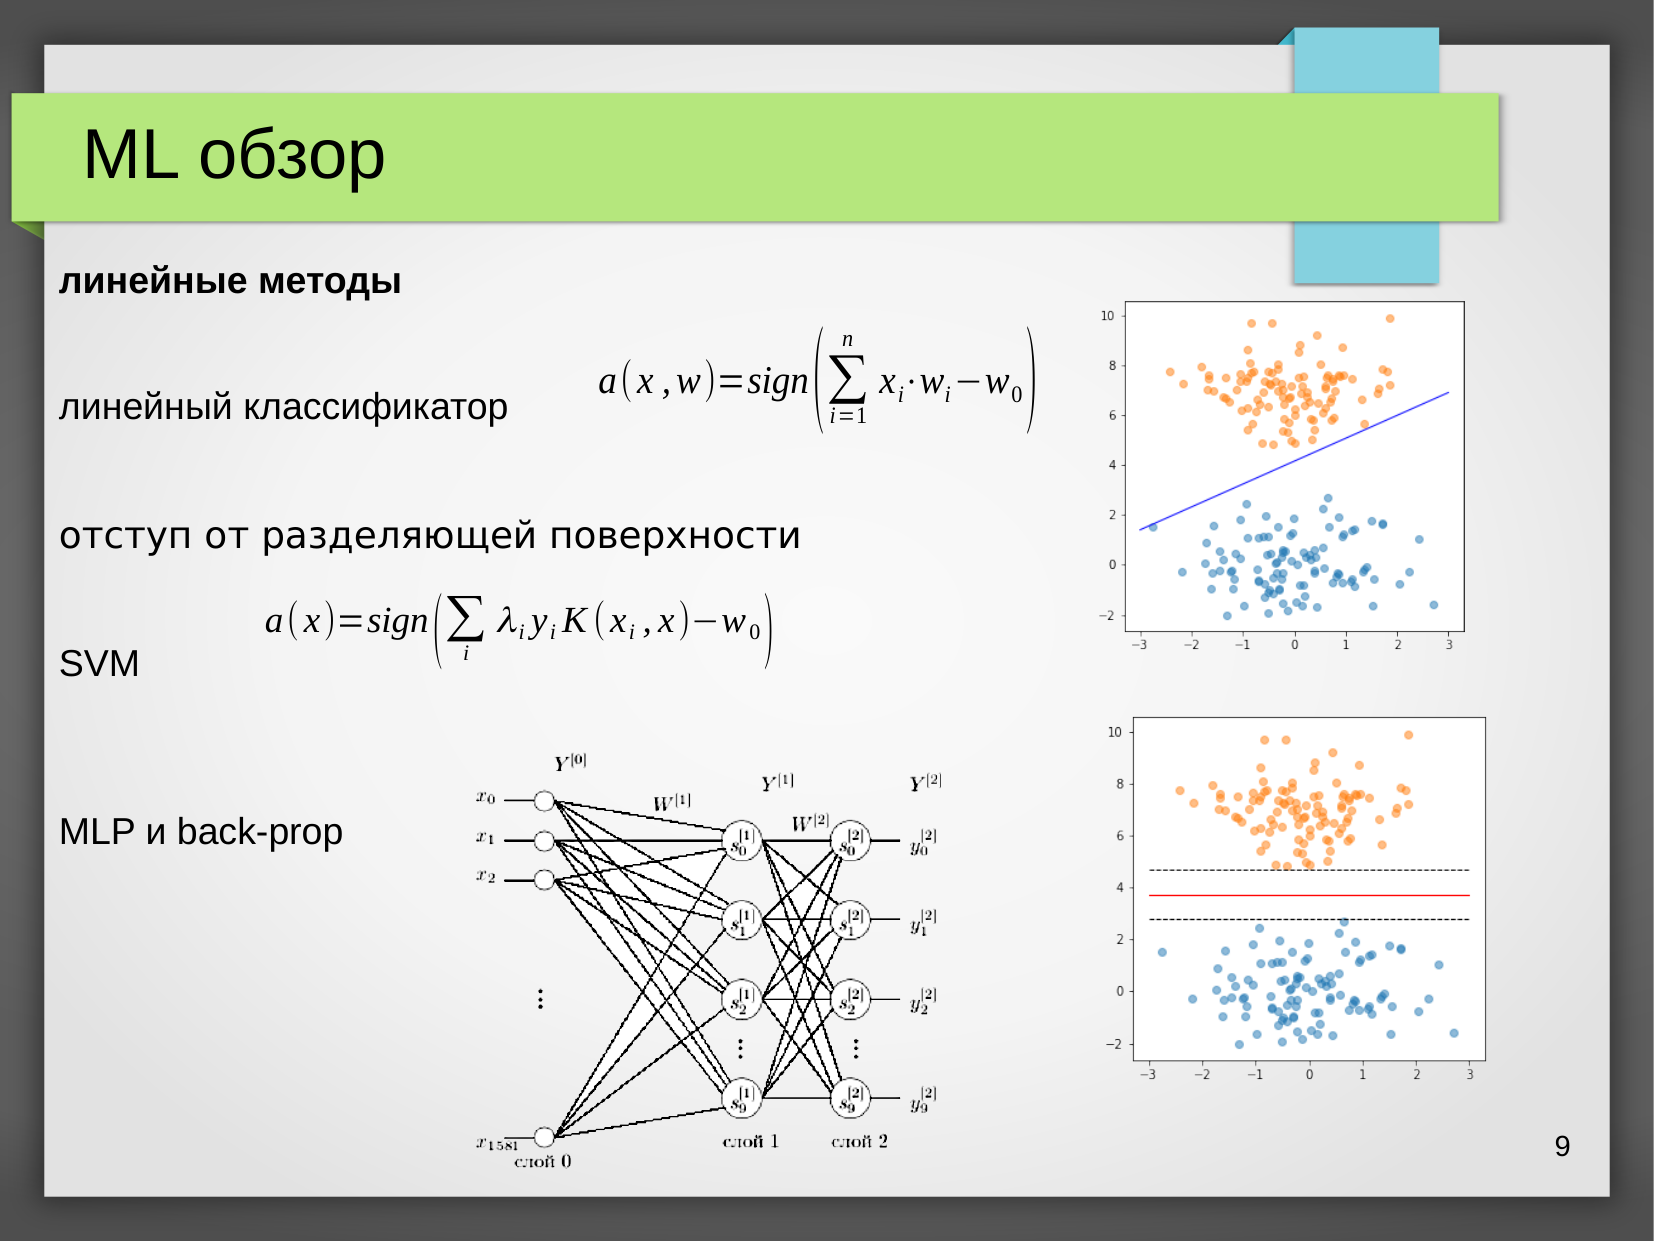

# ML обзор
линейные методы
линейный классификатор
отступ от разделяющей поверхности
SVM
MLP и back-prop
9